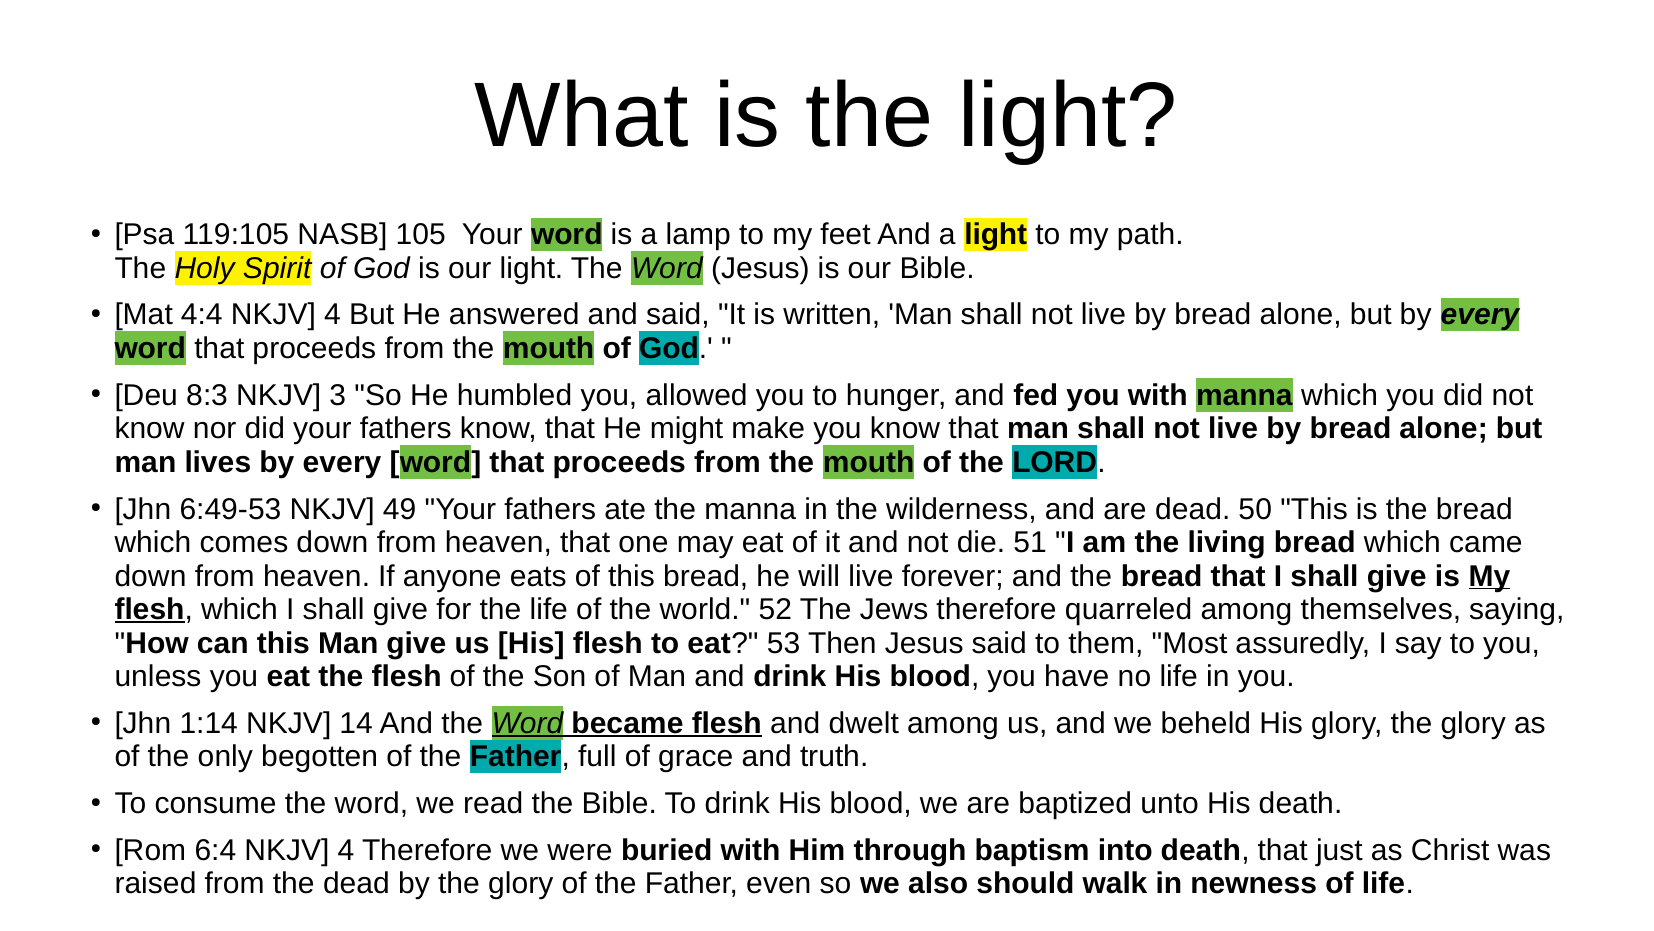

# What is the light?
[Psa 119:105 NASB] 105 Your word is a lamp to my feet And a light to my path.
The Holy Spirit of God is our light. The Word (Jesus) is our Bible.
[Mat 4:4 NKJV] 4 But He answered and said, "It is written, 'Man shall not live by bread alone, but by every word that proceeds from the mouth of God.' "
[Deu 8:3 NKJV] 3 "So He humbled you, allowed you to hunger, and fed you with manna which you did not know nor did your fathers know, that He might make you know that man shall not live by bread alone; but man lives by every [word] that proceeds from the mouth of the LORD.
[Jhn 6:49-53 NKJV] 49 "Your fathers ate the manna in the wilderness, and are dead. 50 "This is the bread which comes down from heaven, that one may eat of it and not die. 51 "I am the living bread which came down from heaven. If anyone eats of this bread, he will live forever; and the bread that I shall give is My flesh, which I shall give for the life of the world." 52 The Jews therefore quarreled among themselves, saying, "How can this Man give us [His] flesh to eat?" 53 Then Jesus said to them, "Most assuredly, I say to you, unless you eat the flesh of the Son of Man and drink His blood, you have no life in you.
[Jhn 1:14 NKJV] 14 And the Word became flesh and dwelt among us, and we beheld His glory, the glory as of the only begotten of the Father, full of grace and truth.
To consume the word, we read the Bible. To drink His blood, we are baptized unto His death.
[Rom 6:4 NKJV] 4 Therefore we were buried with Him through baptism into death, that just as Christ was raised from the dead by the glory of the Father, even so we also should walk in newness of life.